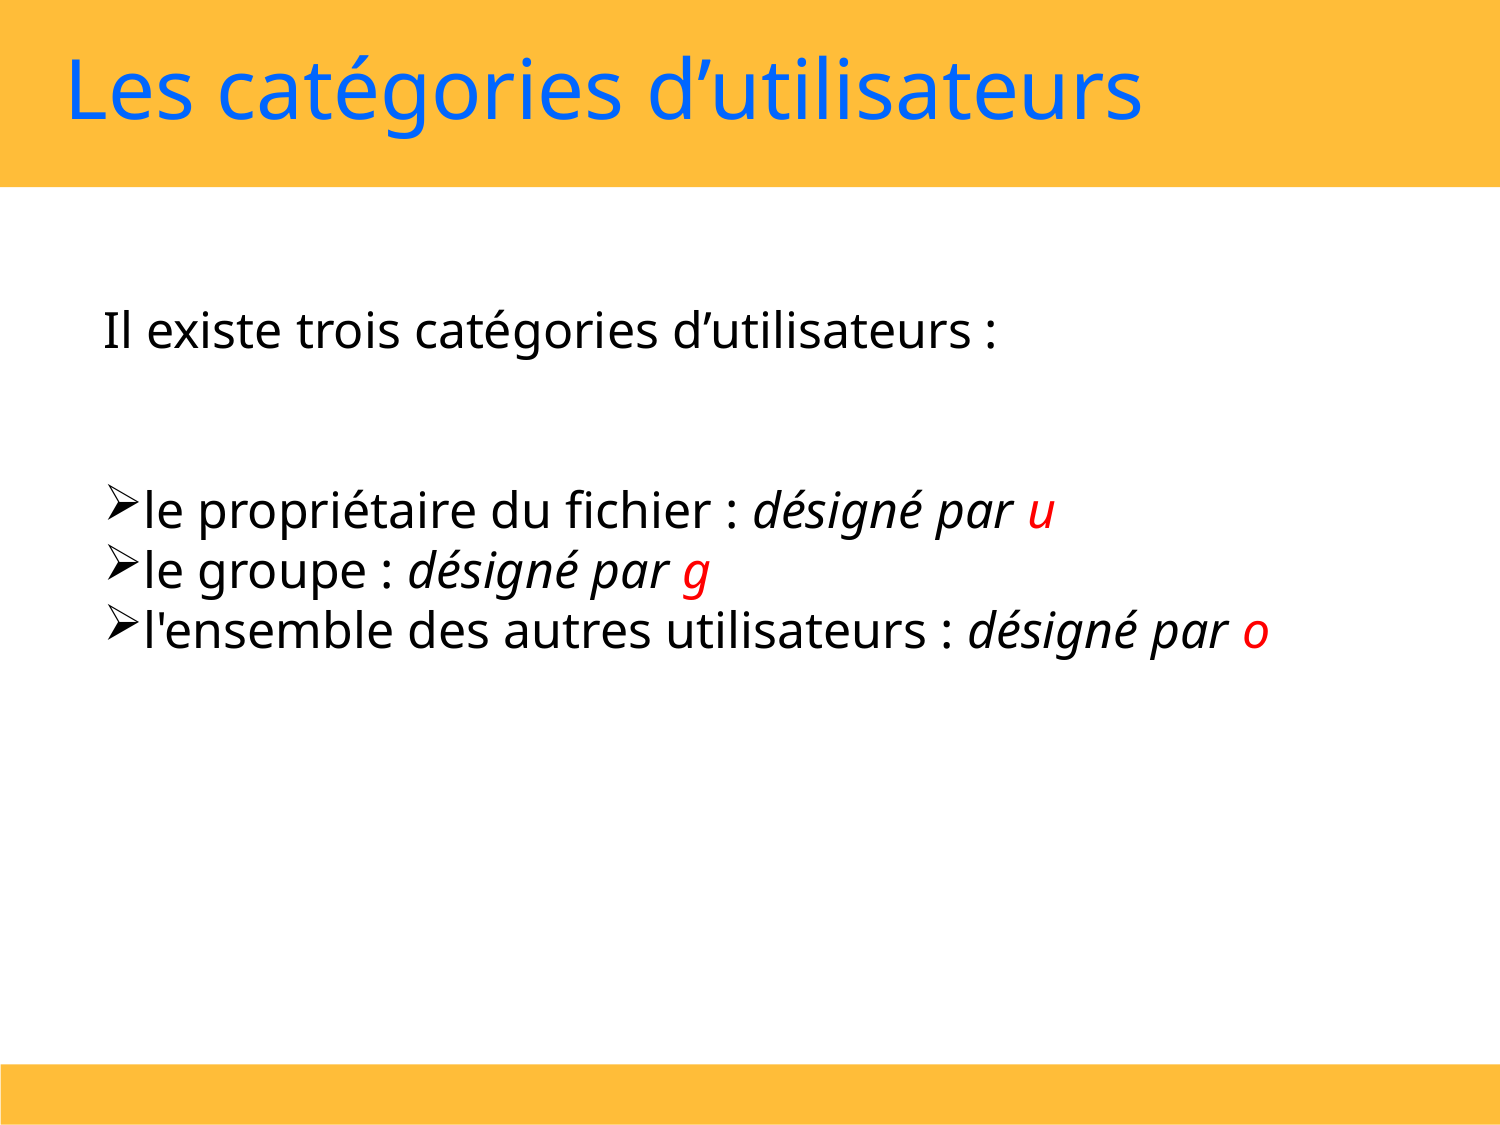

Les catégories d’utilisateurs
Il existe trois catégories d’utilisateurs :
le propriétaire du fichier : désigné par u
le groupe : désigné par g
l'ensemble des autres utilisateurs : désigné par o